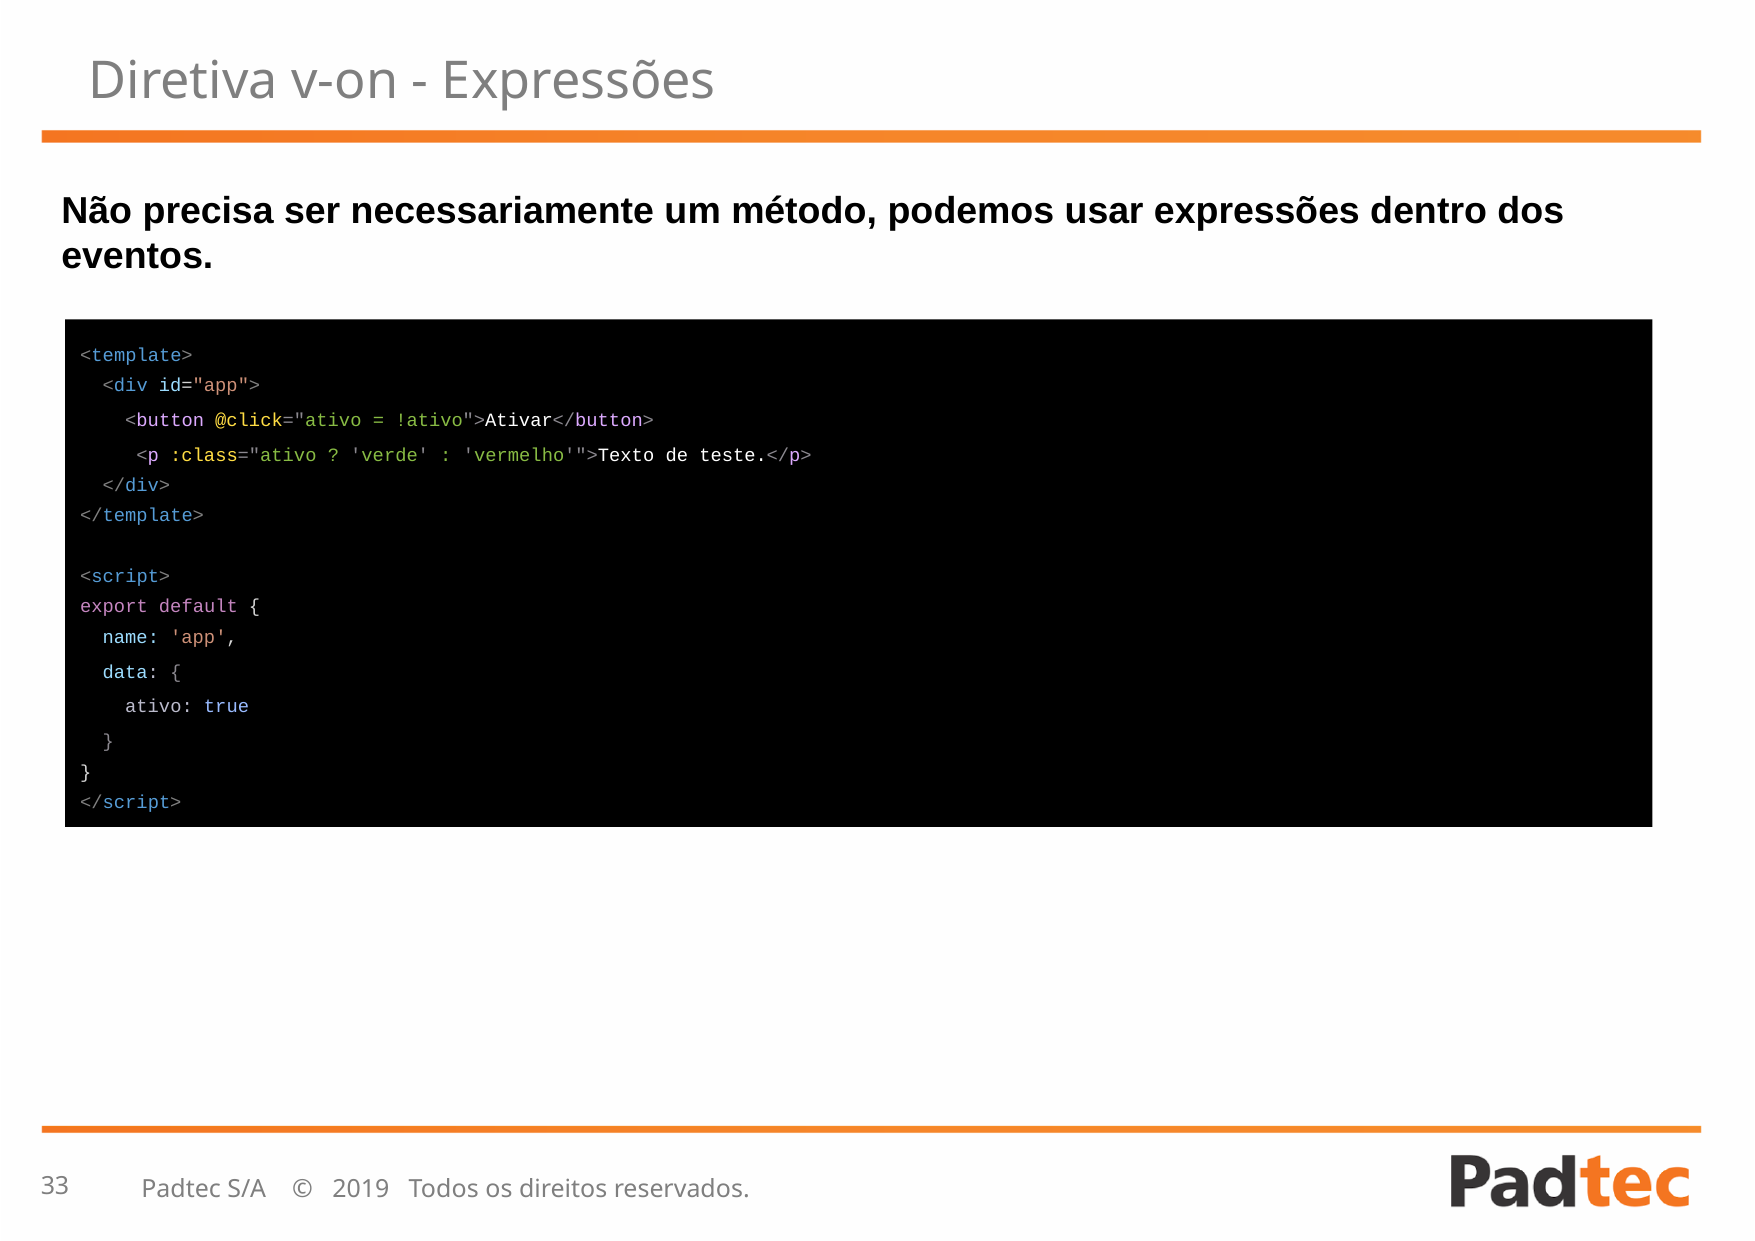

# Diretiva v-on - Expressões
Não precisa ser necessariamente um método, podemos usar expressões dentro dos eventos.
<template>
 <div id="app">
 <button @click="ativo = !ativo">Ativar</button>
 <p :class="ativo ? 'verde' : 'vermelho'">Texto de teste.</p>
 </div>
</template>
<script>
export default {
 name: 'app',
 data: {
 ativo: true
 }
}
</script>